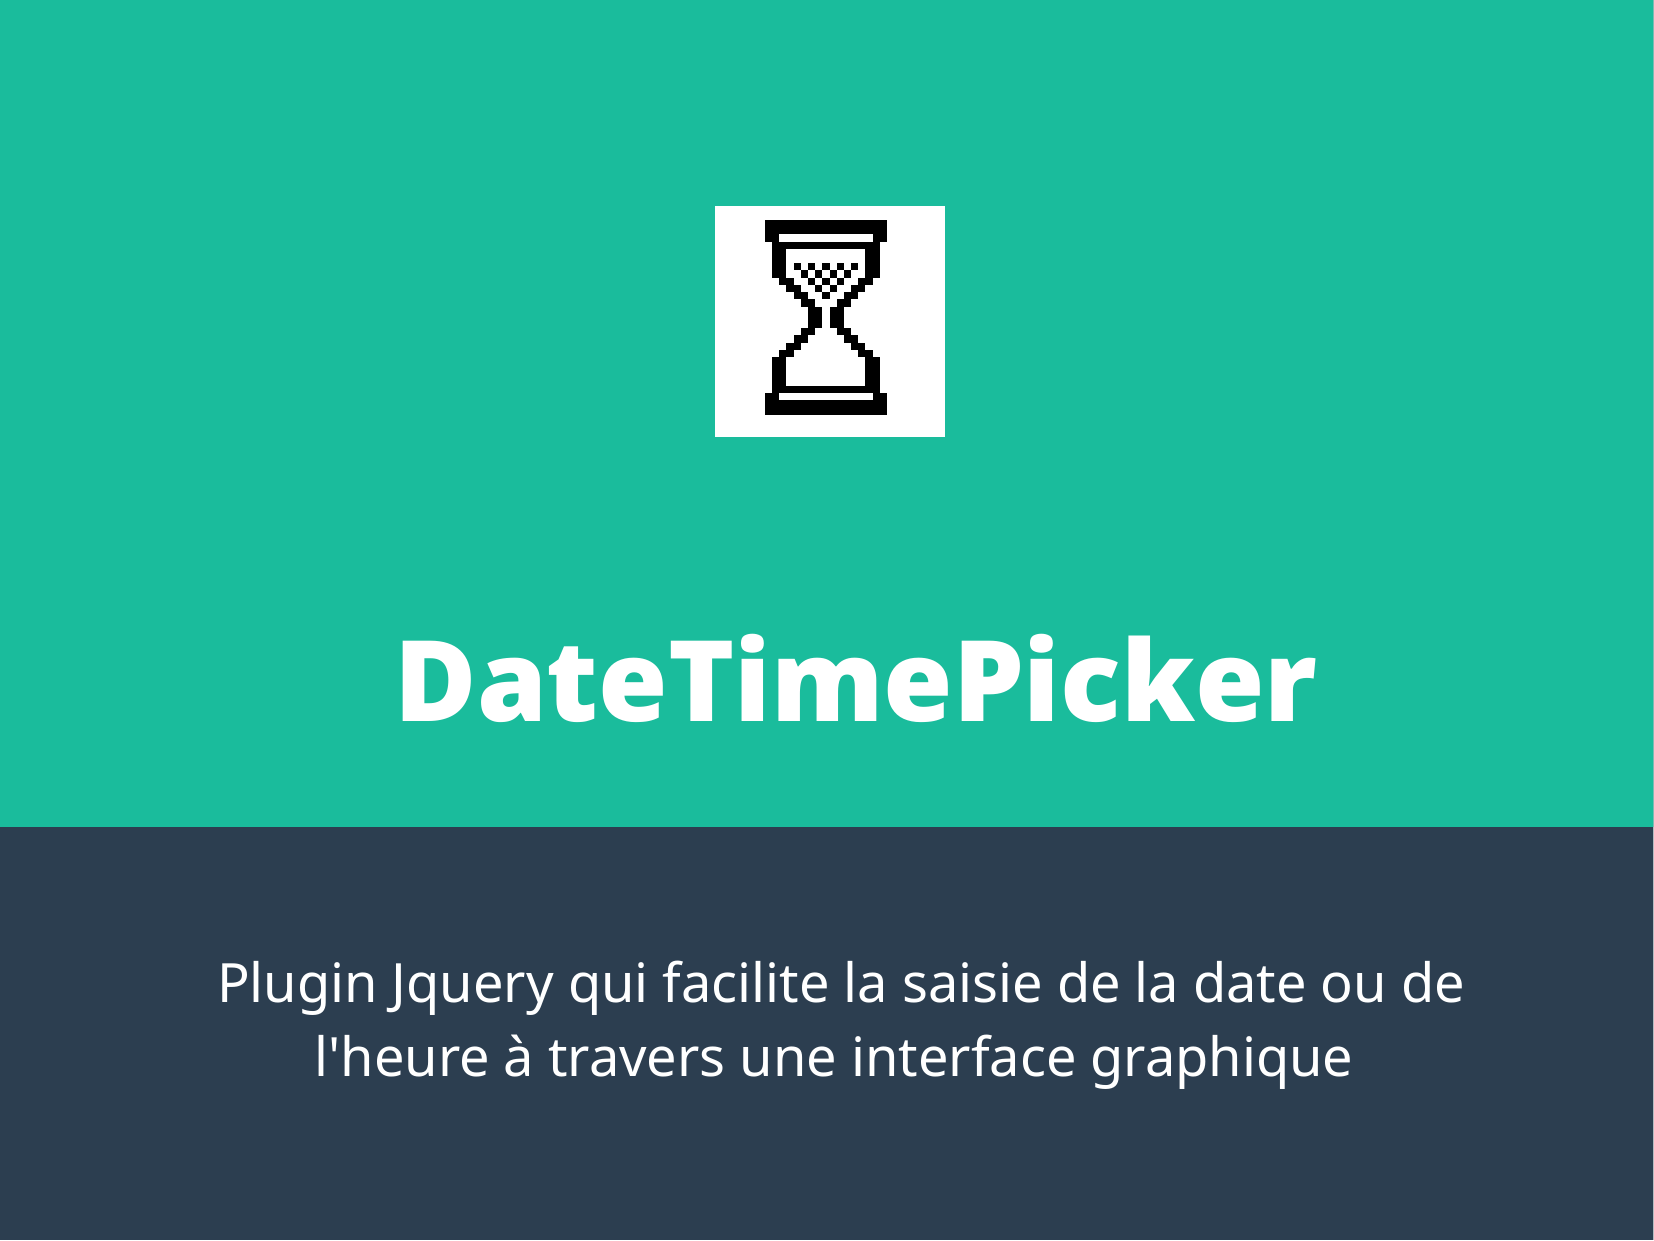

# DateTimePicker
Plugin Jquery qui facilite la saisie de la date ou de l'heure à travers une interface graphique